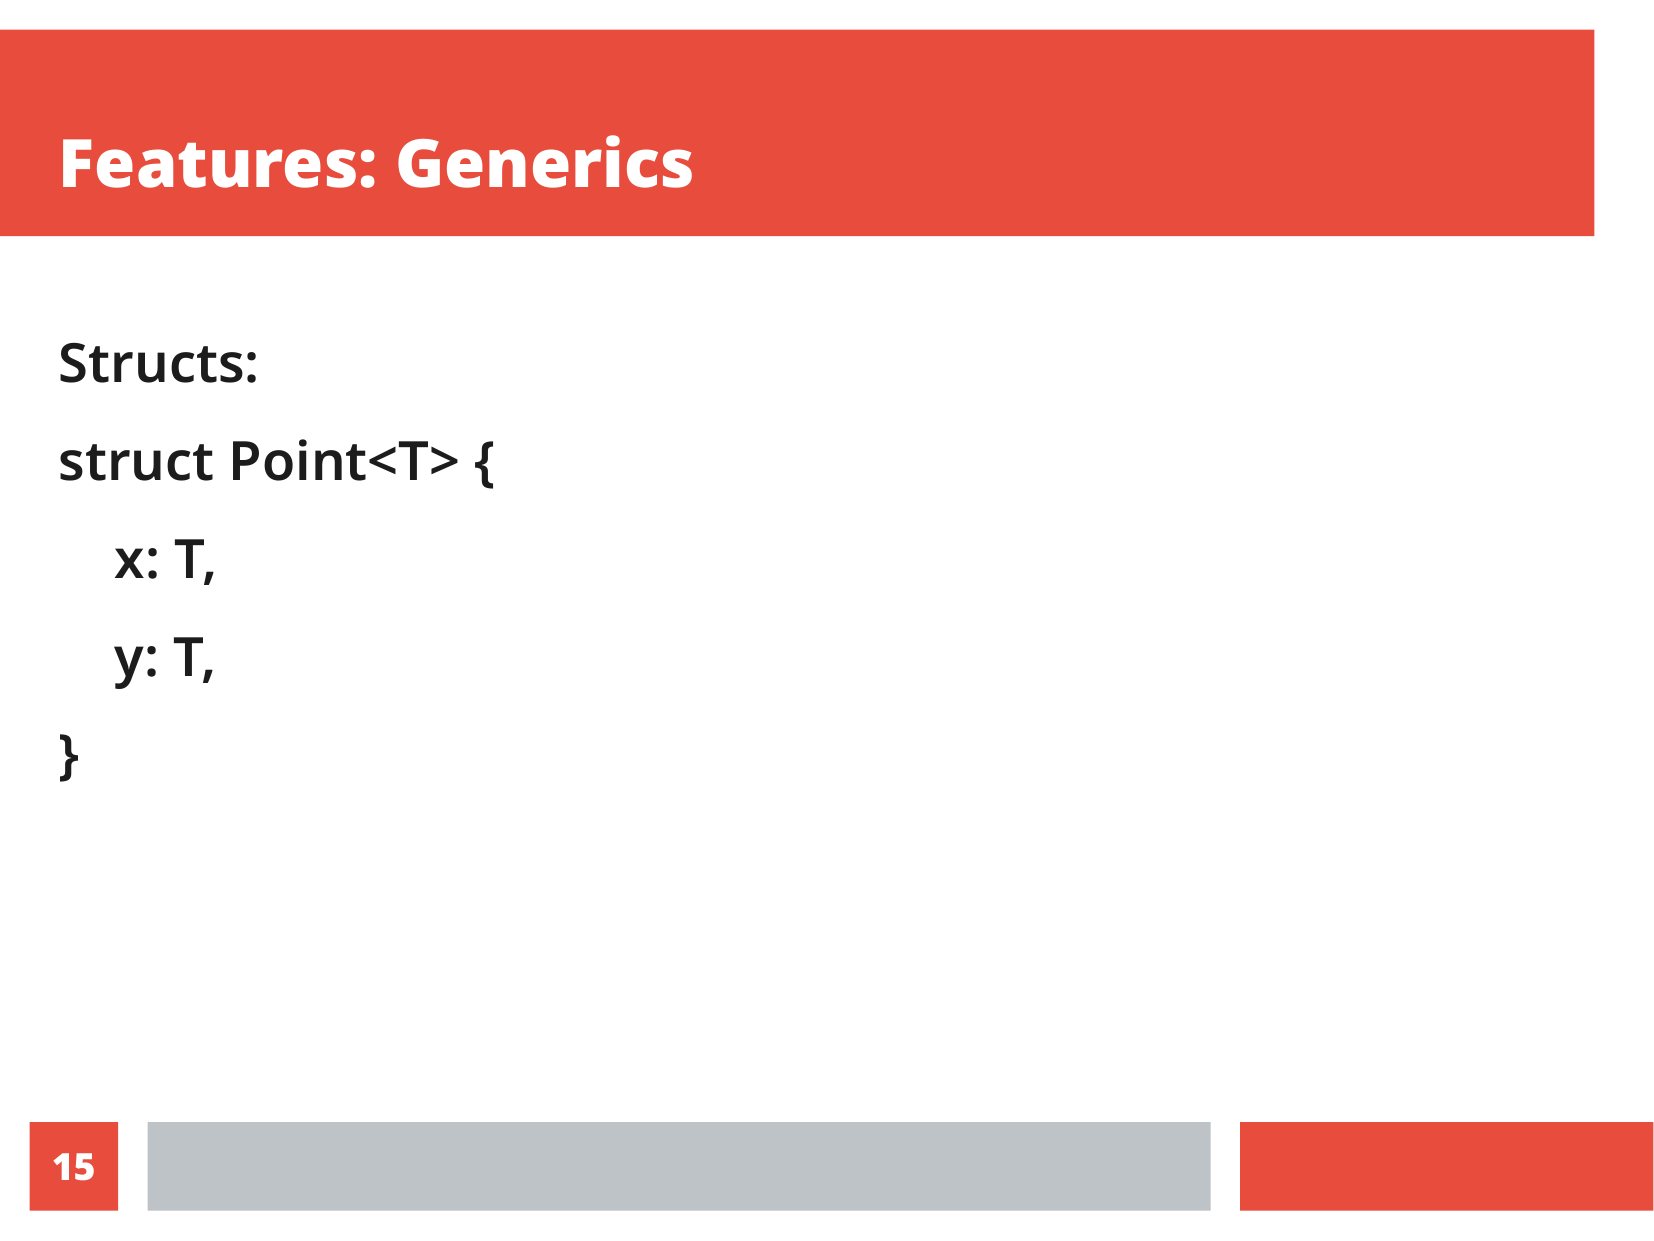

# Features: Generics
Structs:
struct Point<T> {
 x: T,
 y: T,
}
15